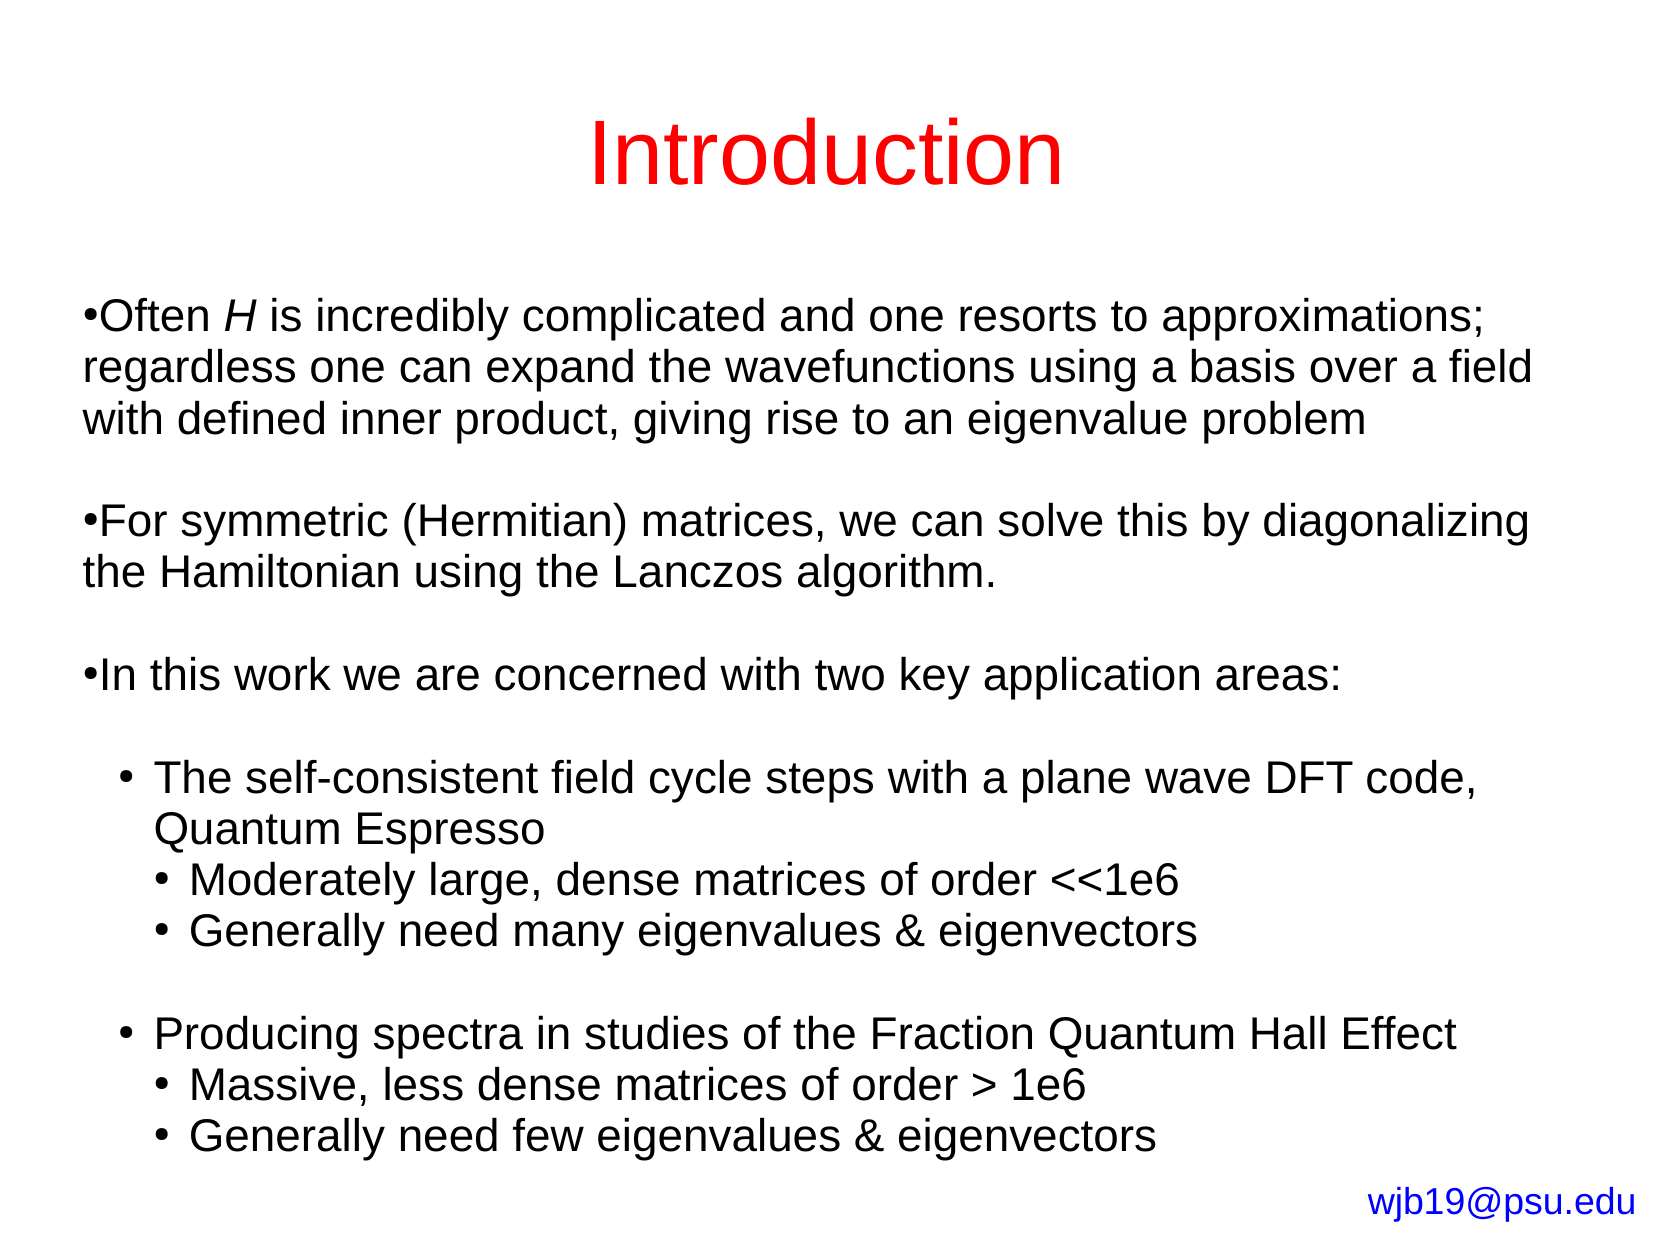

# Introduction
Often H is incredibly complicated and one resorts to approximations; regardless one can expand the wavefunctions using a basis over a field with defined inner product, giving rise to an eigenvalue problem
For symmetric (Hermitian) matrices, we can solve this by diagonalizing the Hamiltonian using the Lanczos algorithm.
In this work we are concerned with two key application areas:
The self-consistent field cycle steps with a plane wave DFT code, Quantum Espresso
Moderately large, dense matrices of order <<1e6
Generally need many eigenvalues & eigenvectors
Producing spectra in studies of the Fraction Quantum Hall Effect
Massive, less dense matrices of order > 1e6
Generally need few eigenvalues & eigenvectors
wjb19@psu.edu